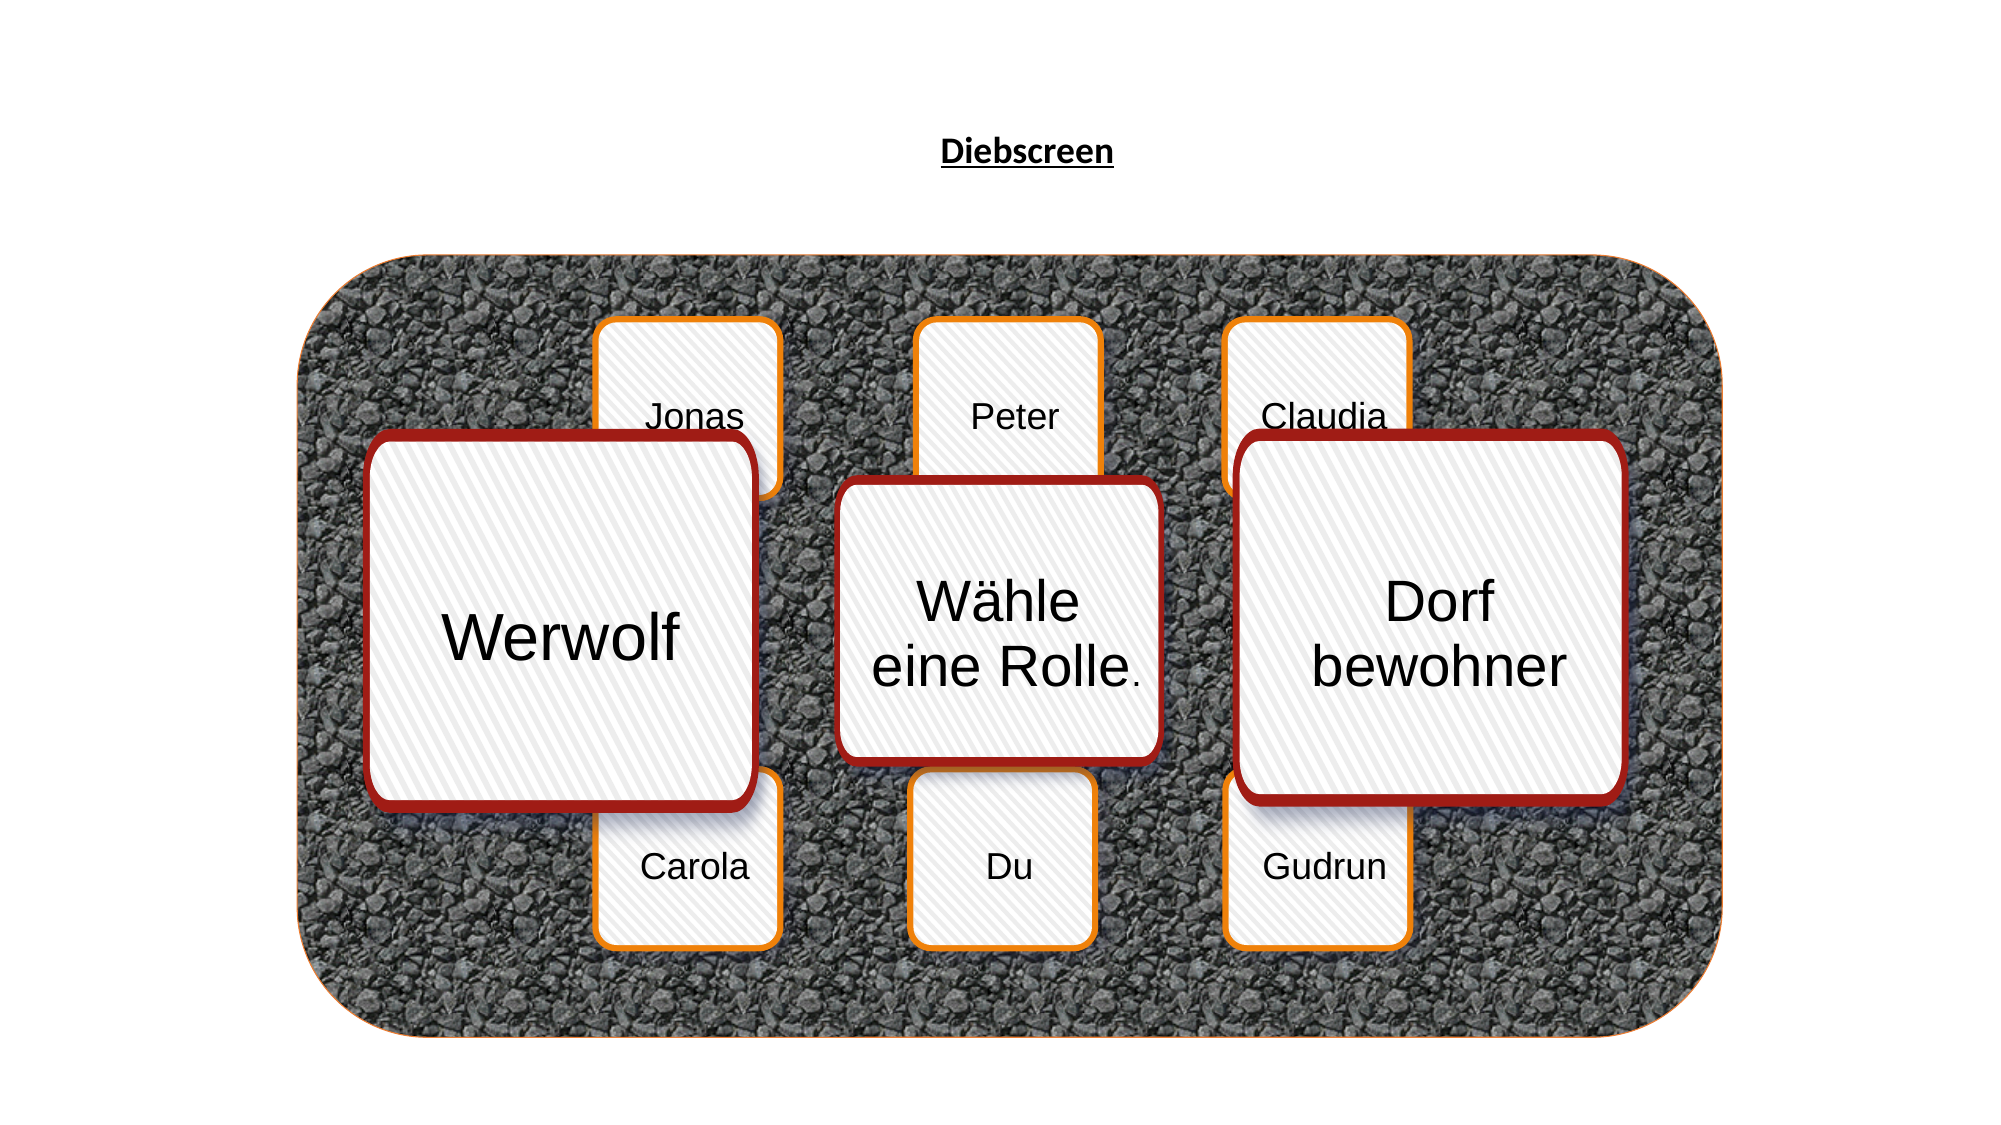

Diebscreen
Jonas
Peter
Claudia
Werwolf
Dorf
bewohner
Wähle
eine Rolle.
Fred
Emanuel
Carola
Du
Gudrun